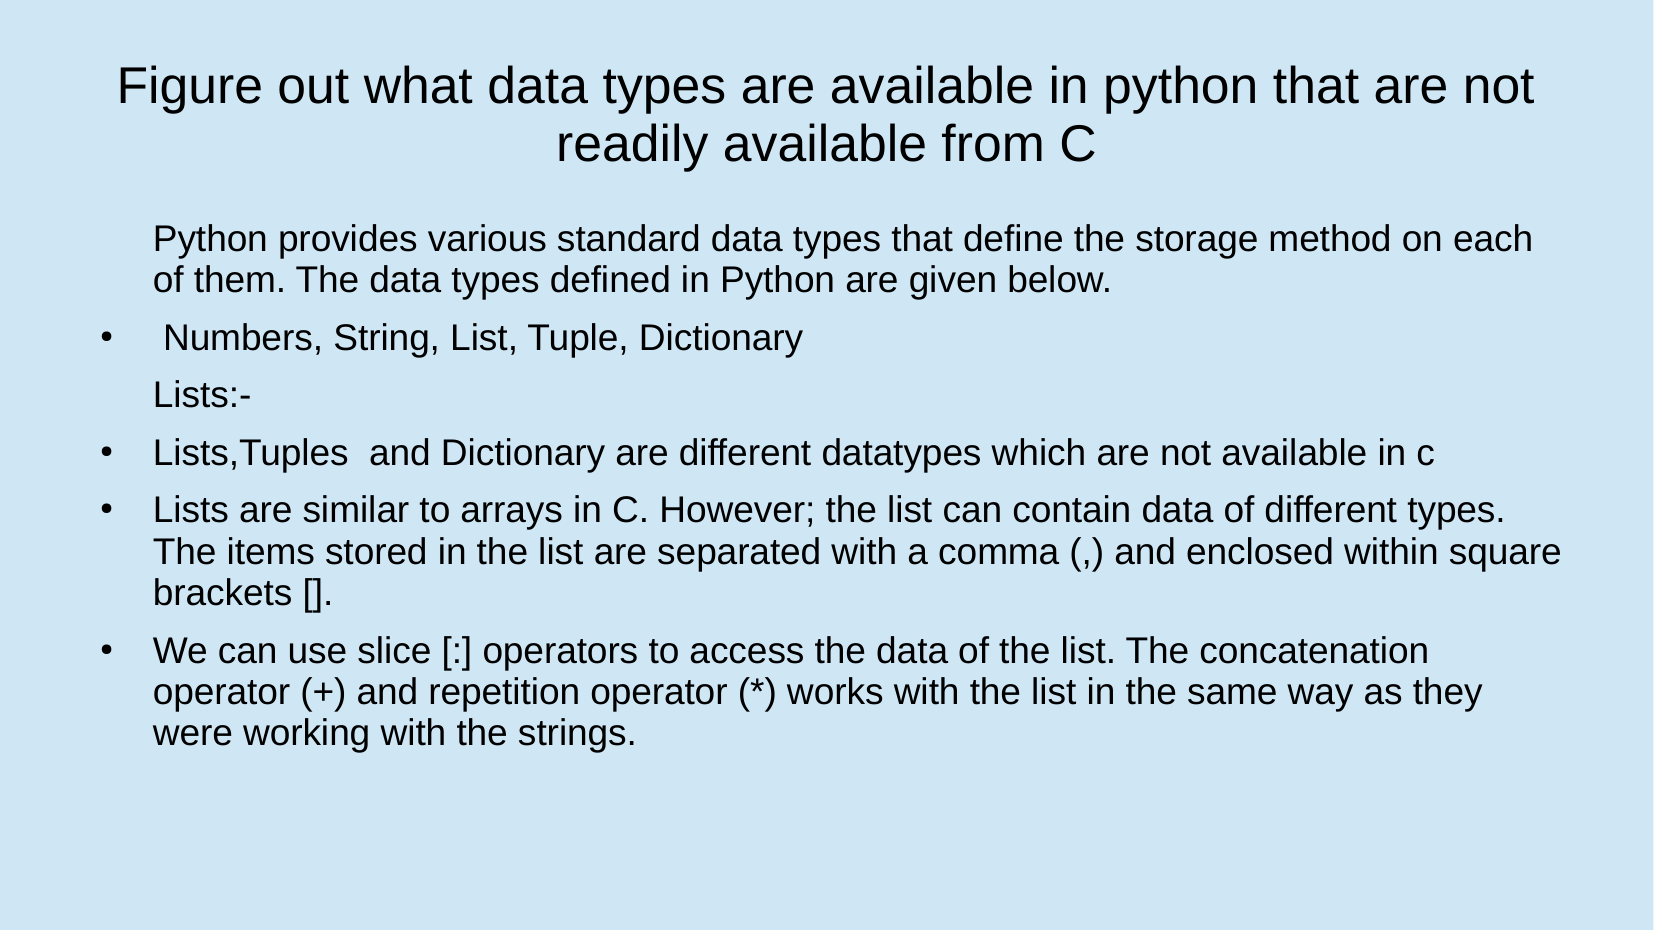

# Figure out what data types are available in python that are not readily available from C
Python provides various standard data types that define the storage method on each of them. The data types defined in Python are given below.
 Numbers, String, List, Tuple, Dictionary
Lists:-
Lists,Tuples and Dictionary are different datatypes which are not available in c
Lists are similar to arrays in C. However; the list can contain data of different types. The items stored in the list are separated with a comma (,) and enclosed within square brackets [].
We can use slice [:] operators to access the data of the list. The concatenation operator (+) and repetition operator (*) works with the list in the same way as they were working with the strings.